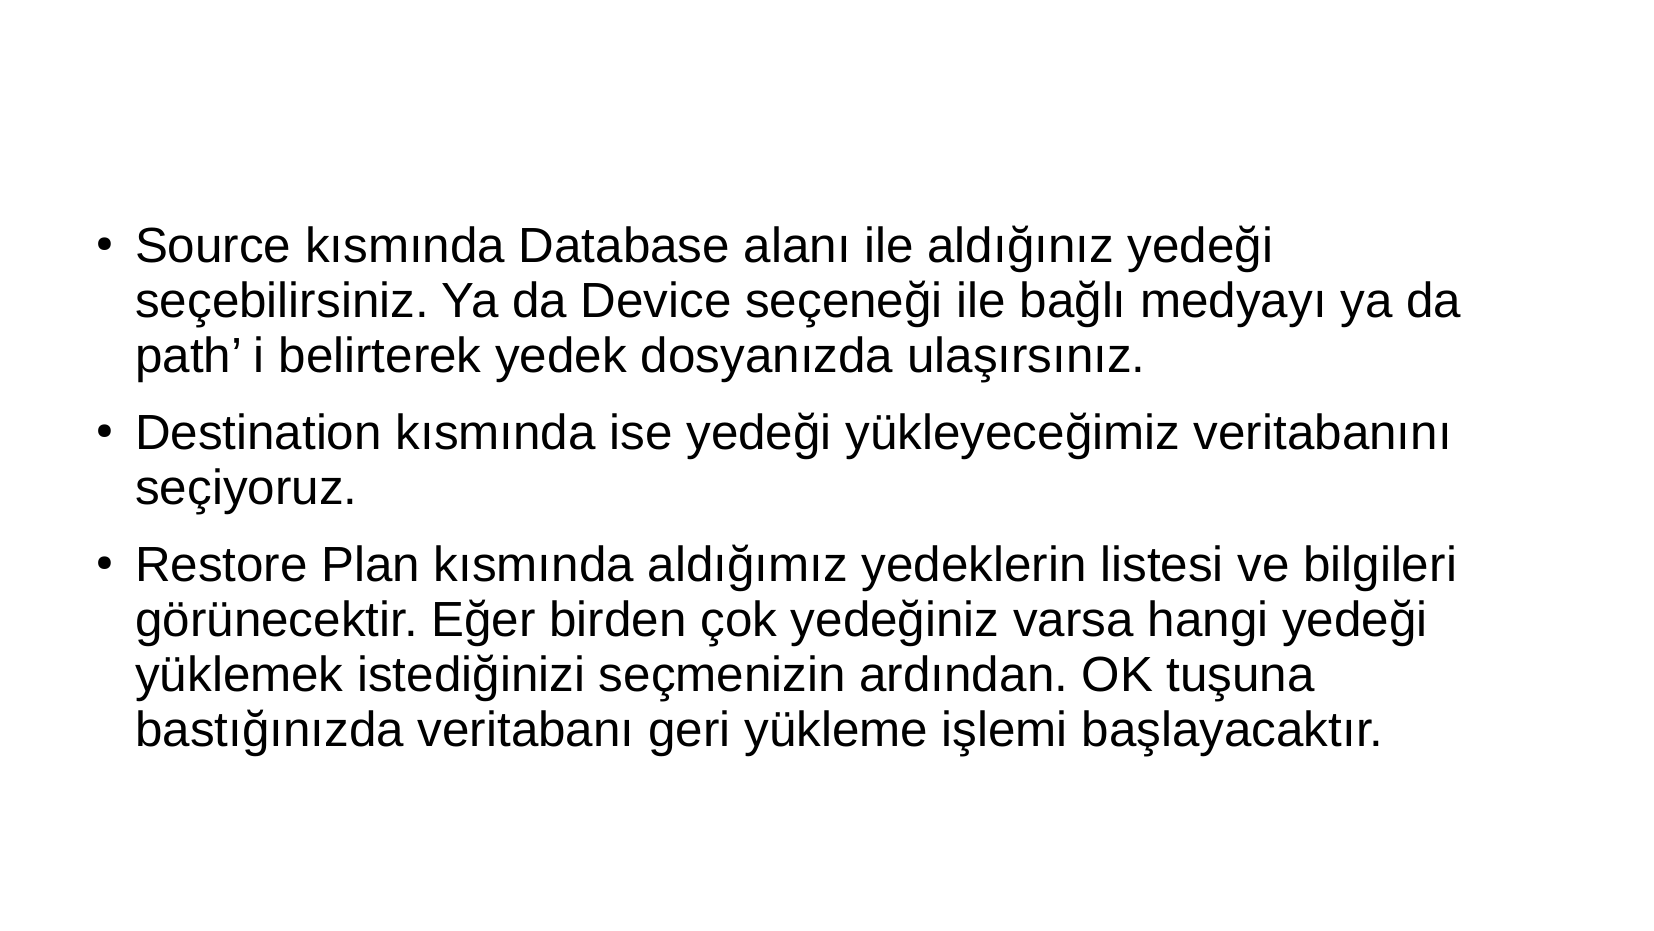

#
Source kısmında Database alanı ile aldığınız yedeği seçebilirsiniz. Ya da Device seçeneği ile bağlı medyayı ya da path’ i belirterek yedek dosyanızda ulaşırsınız.
Destination kısmında ise yedeği yükleyeceğimiz veritabanını seçiyoruz.
Restore Plan kısmında aldığımız yedeklerin listesi ve bilgileri görünecektir. Eğer birden çok yedeğiniz varsa hangi yedeği yüklemek istediğinizi seçmenizin ardından. OK tuşuna bastığınızda veritabanı geri yükleme işlemi başlayacaktır.